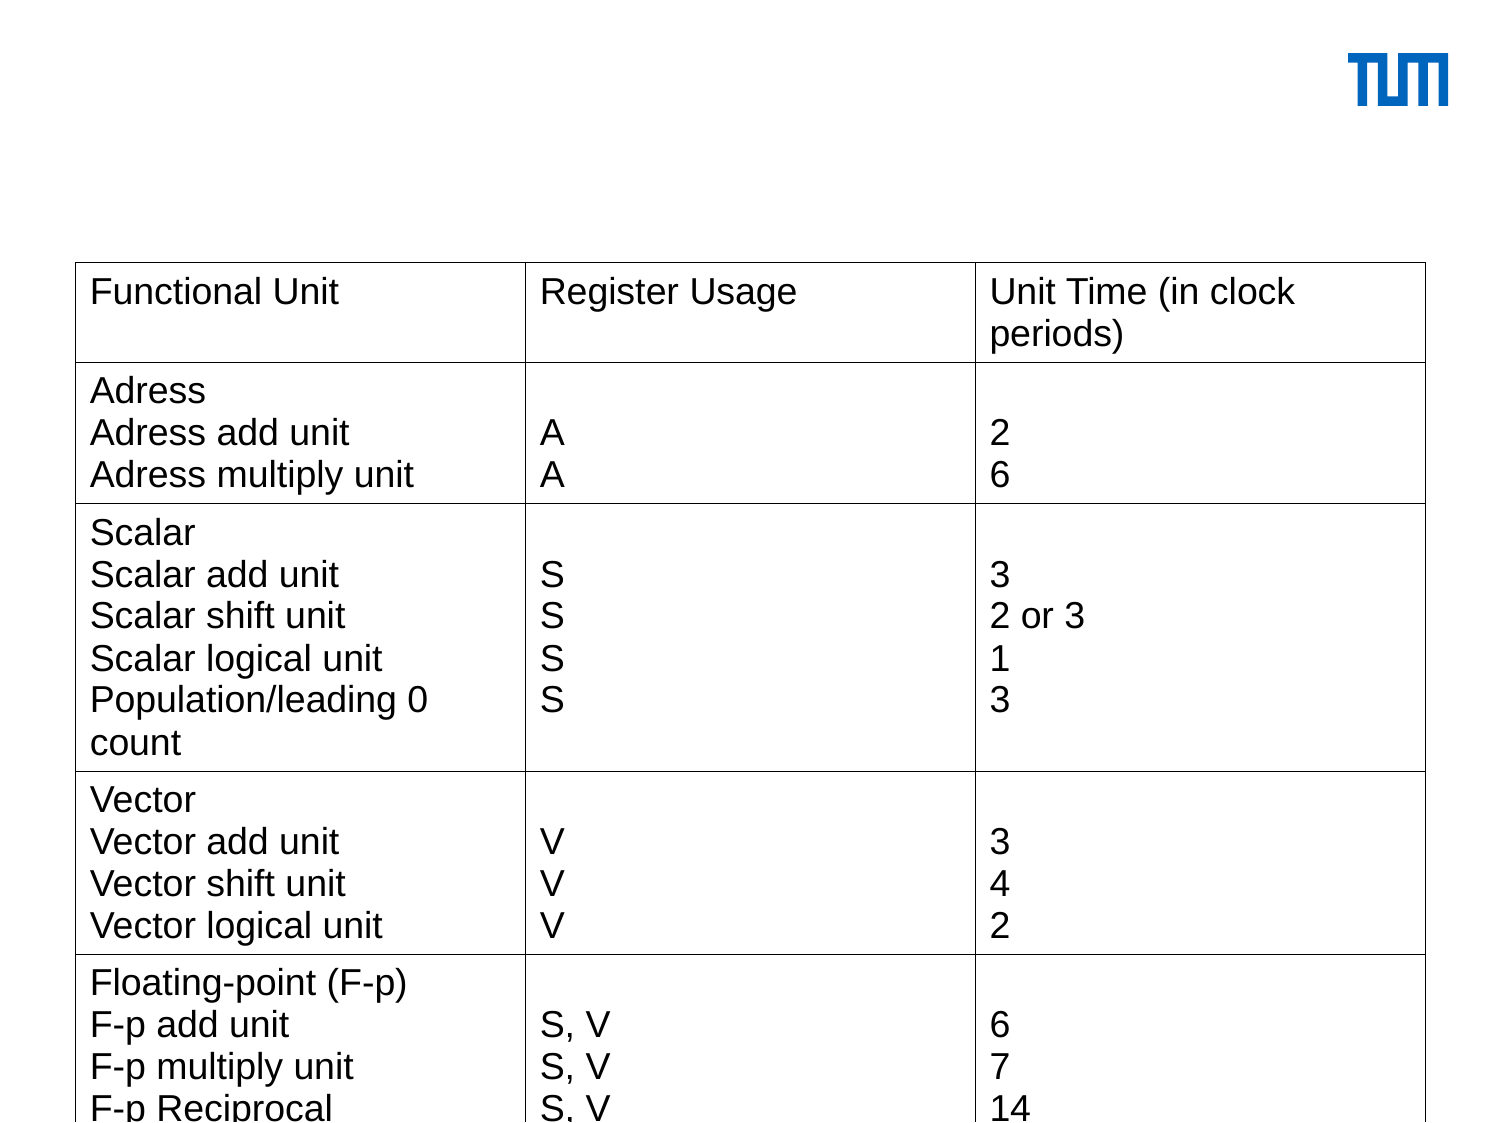

#
| Functional Unit | Register Usage | Unit Time (in clock periods) |
| --- | --- | --- |
| Adress Adress add unit Adress multiply unit | A A | 2 6 |
| Scalar Scalar add unit Scalar shift unit Scalar logical unit Population/leading 0 count | S S S S | 3 2 or 3 1 3 |
| Vector Vector add unit Vector shift unit Vector logical unit | V V V | 3 4 2 |
| Floating-point (F-p) F-p add unit F-p multiply unit F-p Reciprocal approximation unit | S, V S, V S, V | 6 7 14 |